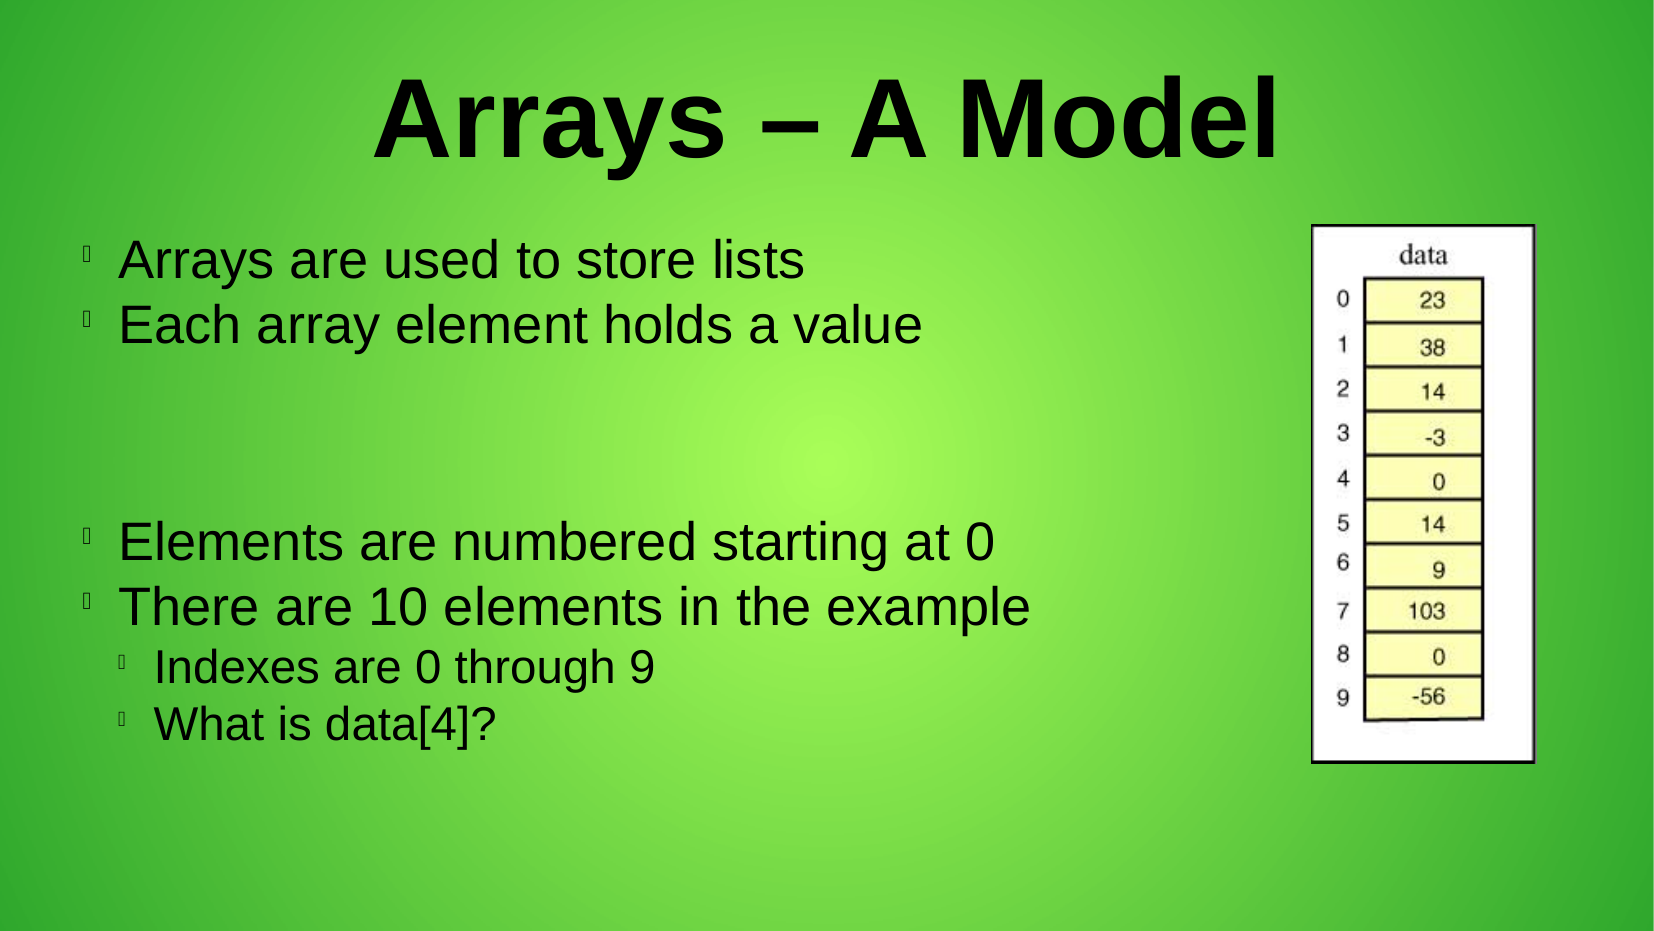

Arrays – A Model
Arrays are used to store lists
Each array element holds a value
Elements are numbered starting at 0
There are 10 elements in the example
Indexes are 0 through 9
What is data[4]?